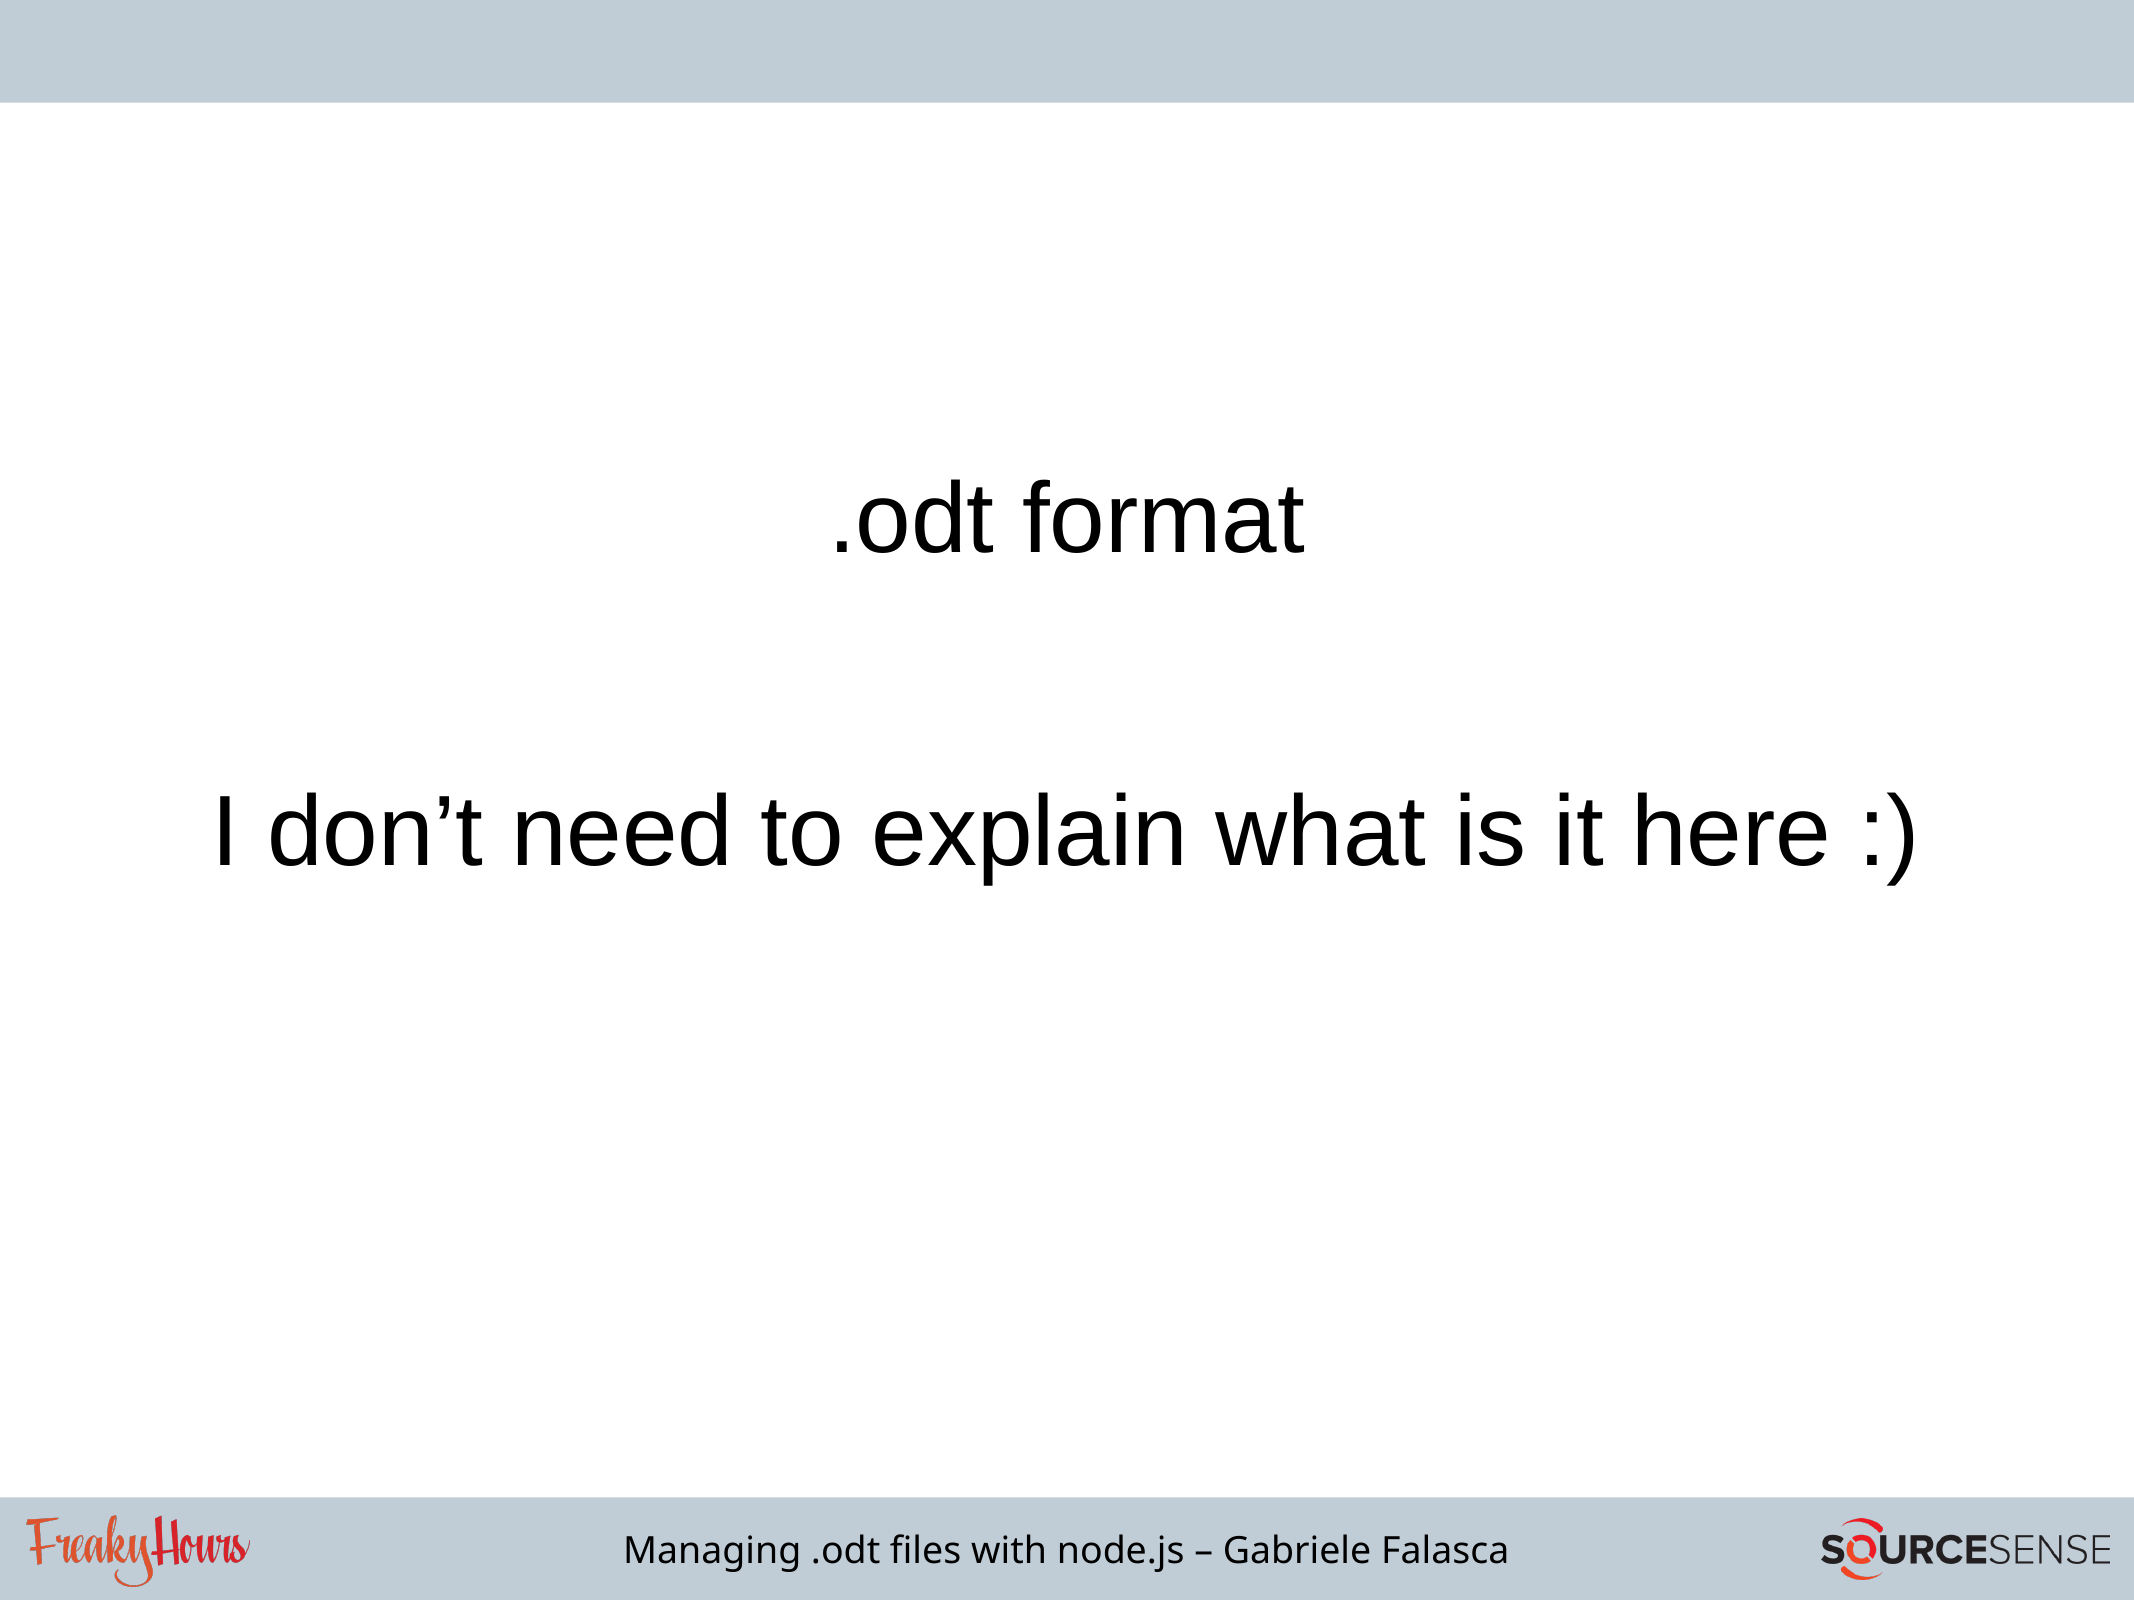

.odt format
I don’t need to explain what is it here :)
# Managing .odt files with node.js – Gabriele Falasca